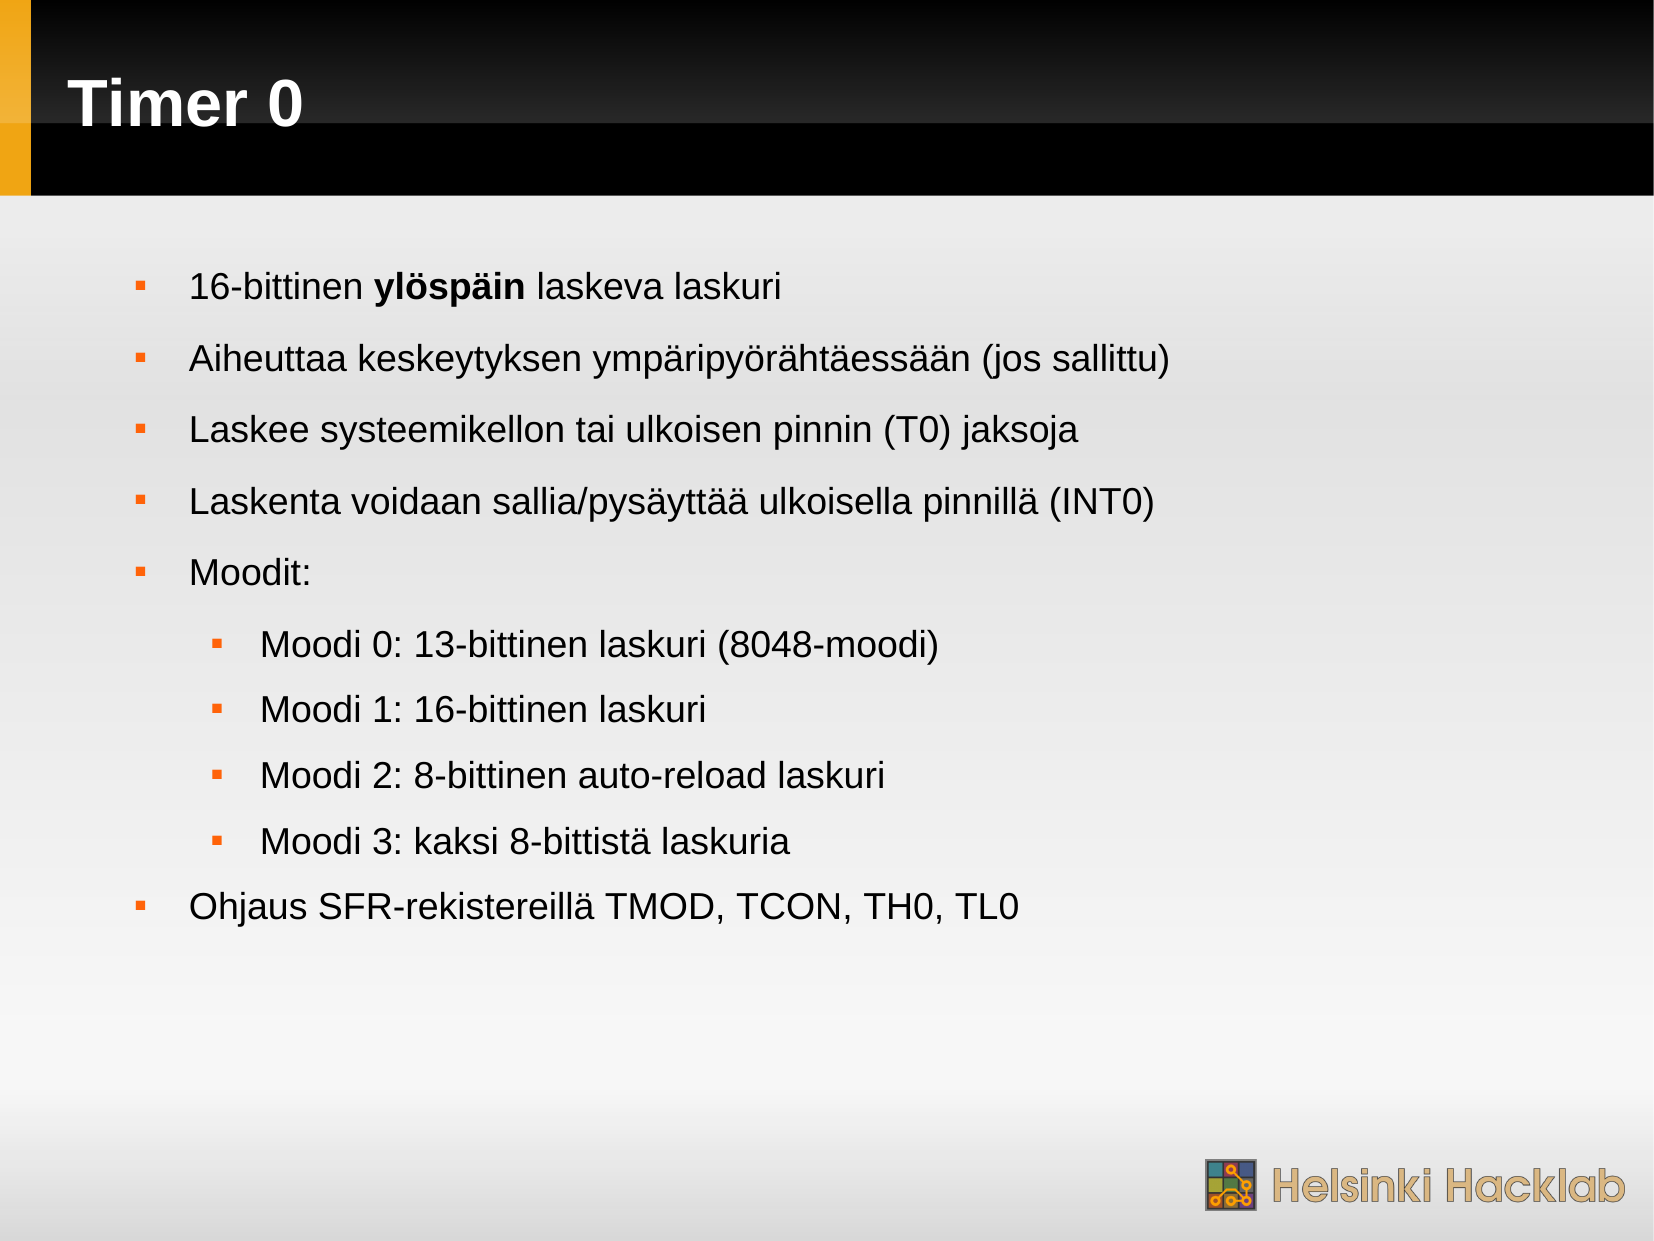

# Timer 0
16-bittinen ylöspäin laskeva laskuri
Aiheuttaa keskeytyksen ympäripyörähtäessään (jos sallittu)
Laskee systeemikellon tai ulkoisen pinnin (T0) jaksoja
Laskenta voidaan sallia/pysäyttää ulkoisella pinnillä (INT0)
Moodit:
Moodi 0: 13-bittinen laskuri (8048-moodi)
Moodi 1: 16-bittinen laskuri
Moodi 2: 8-bittinen auto-reload laskuri
Moodi 3: kaksi 8-bittistä laskuria
Ohjaus SFR-rekistereillä TMOD, TCON, TH0, TL0